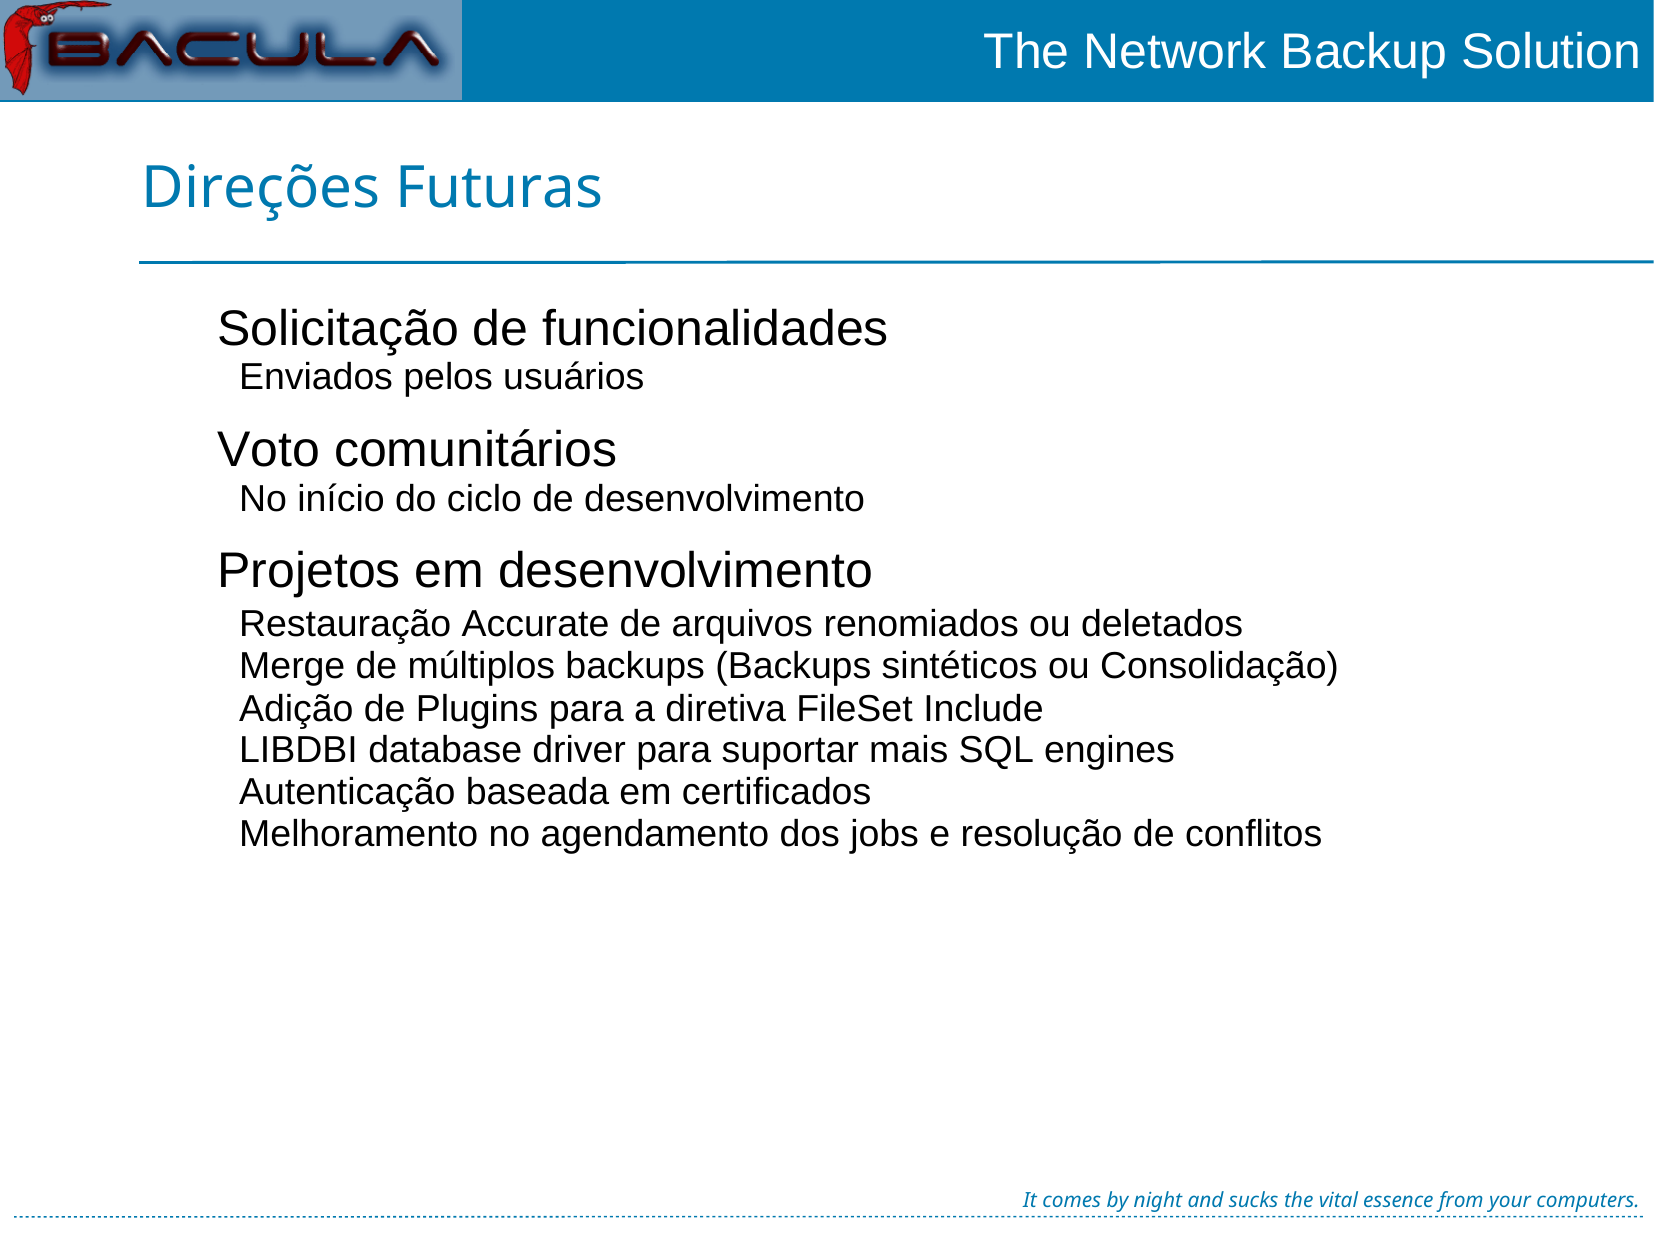

# Direções Futuras
 Solicitação de funcionalidades
Enviados pelos usuários
 Voto comunitários
No início do ciclo de desenvolvimento
 Projetos em desenvolvimento
Restauração Accurate de arquivos renomiados ou deletados
Merge de múltiplos backups (Backups sintéticos ou Consolidação)
Adição de Plugins para a diretiva FileSet Include
LIBDBI database driver para suportar mais SQL engines
Autenticação baseada em certificados
Melhoramento no agendamento dos jobs e resolução de conflitos